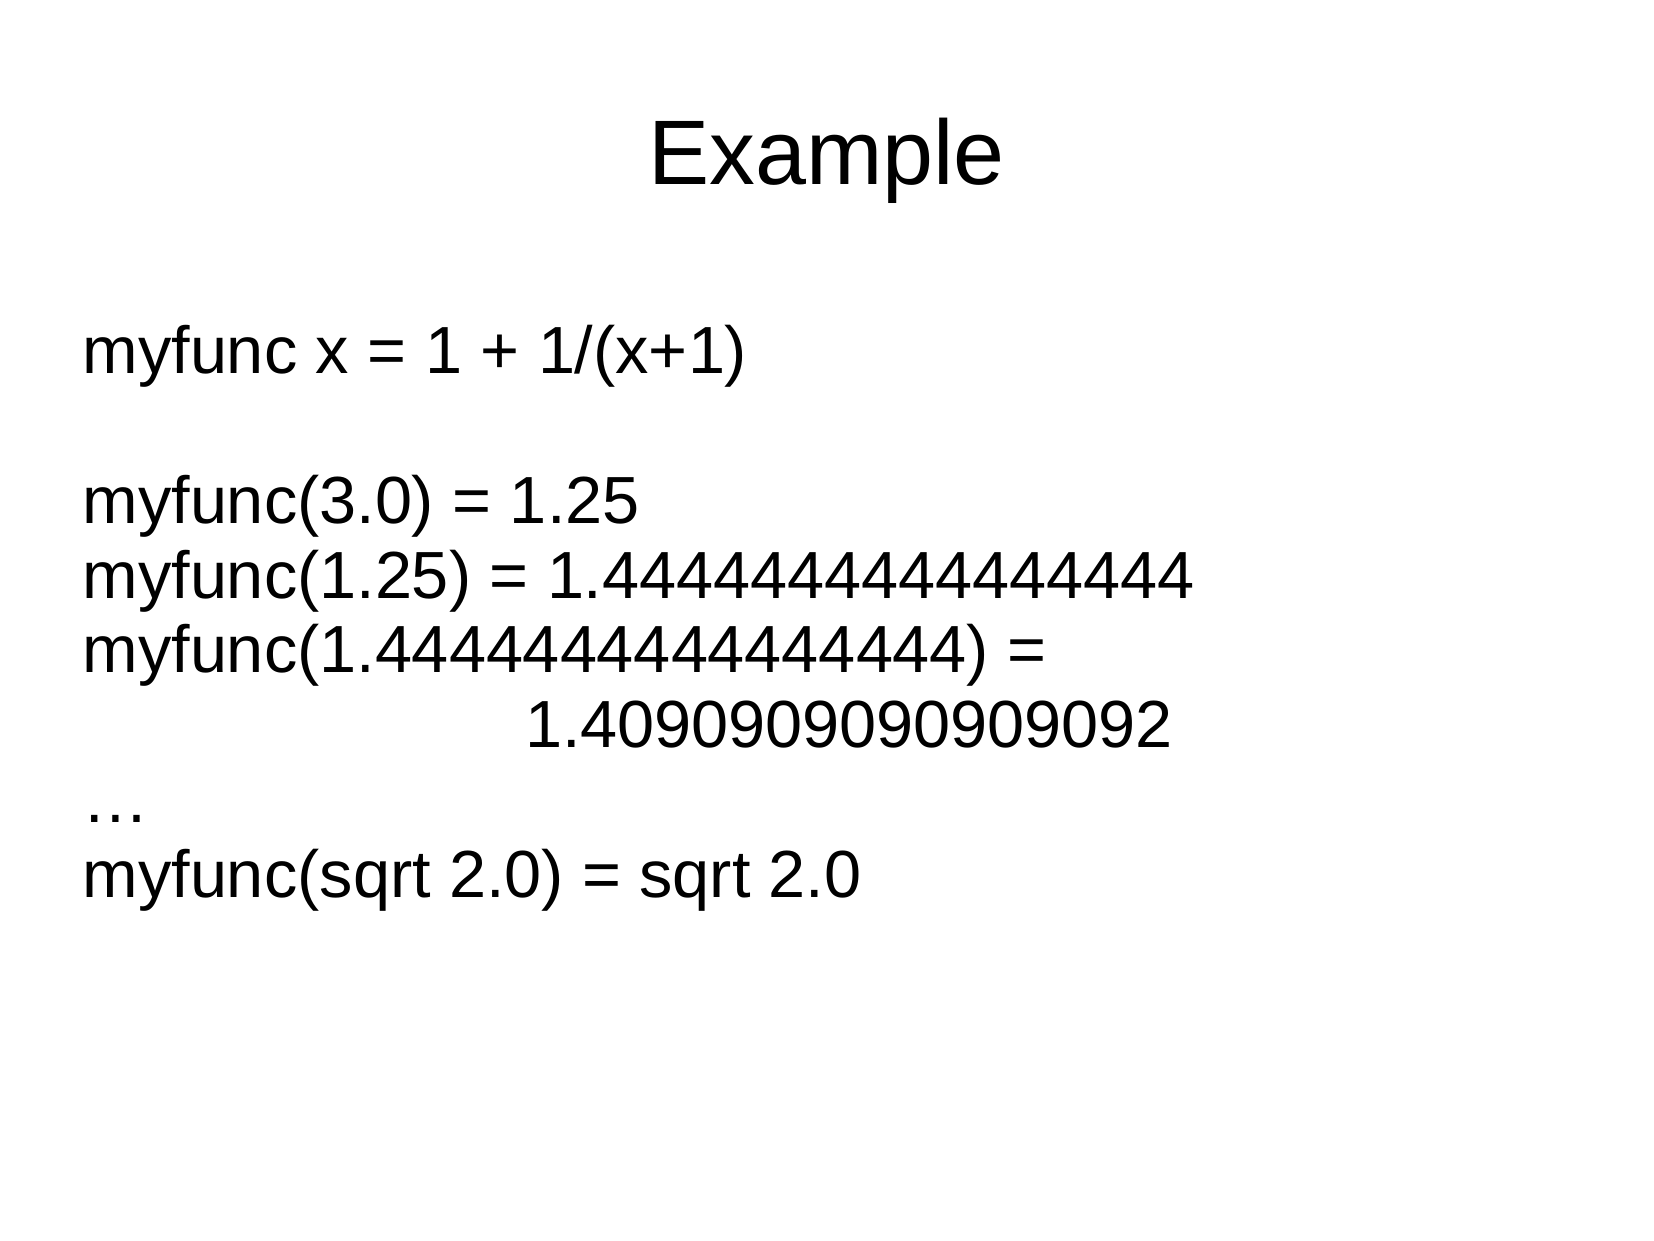

# Example
myfunc x = 1 + 1/(x+1)
myfunc(3.0) = 1.25
myfunc(1.25) = 1.4444444444444444
myfunc(1.4444444444444444) =
 1.4090909090909092
…
myfunc(sqrt 2.0) = sqrt 2.0